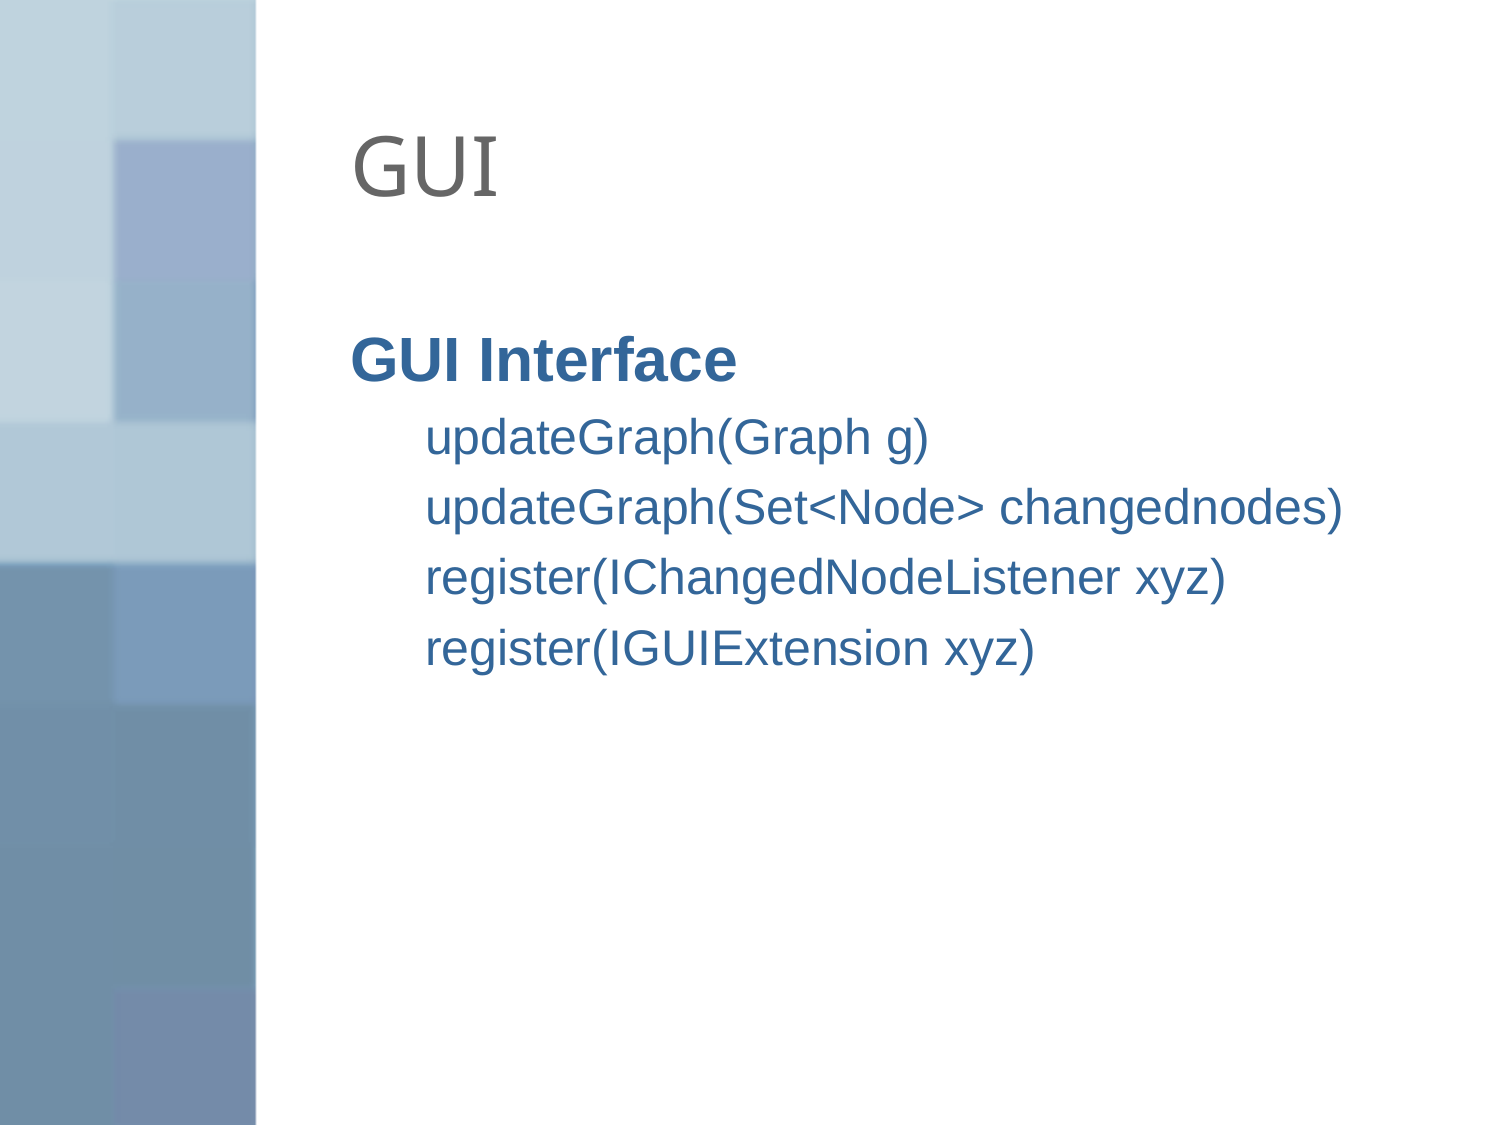

# GUI
GUI Interface
updateGraph(Graph g)
updateGraph(Set<Node> changednodes)
register(IChangedNodeListener xyz)
register(IGUIExtension xyz)